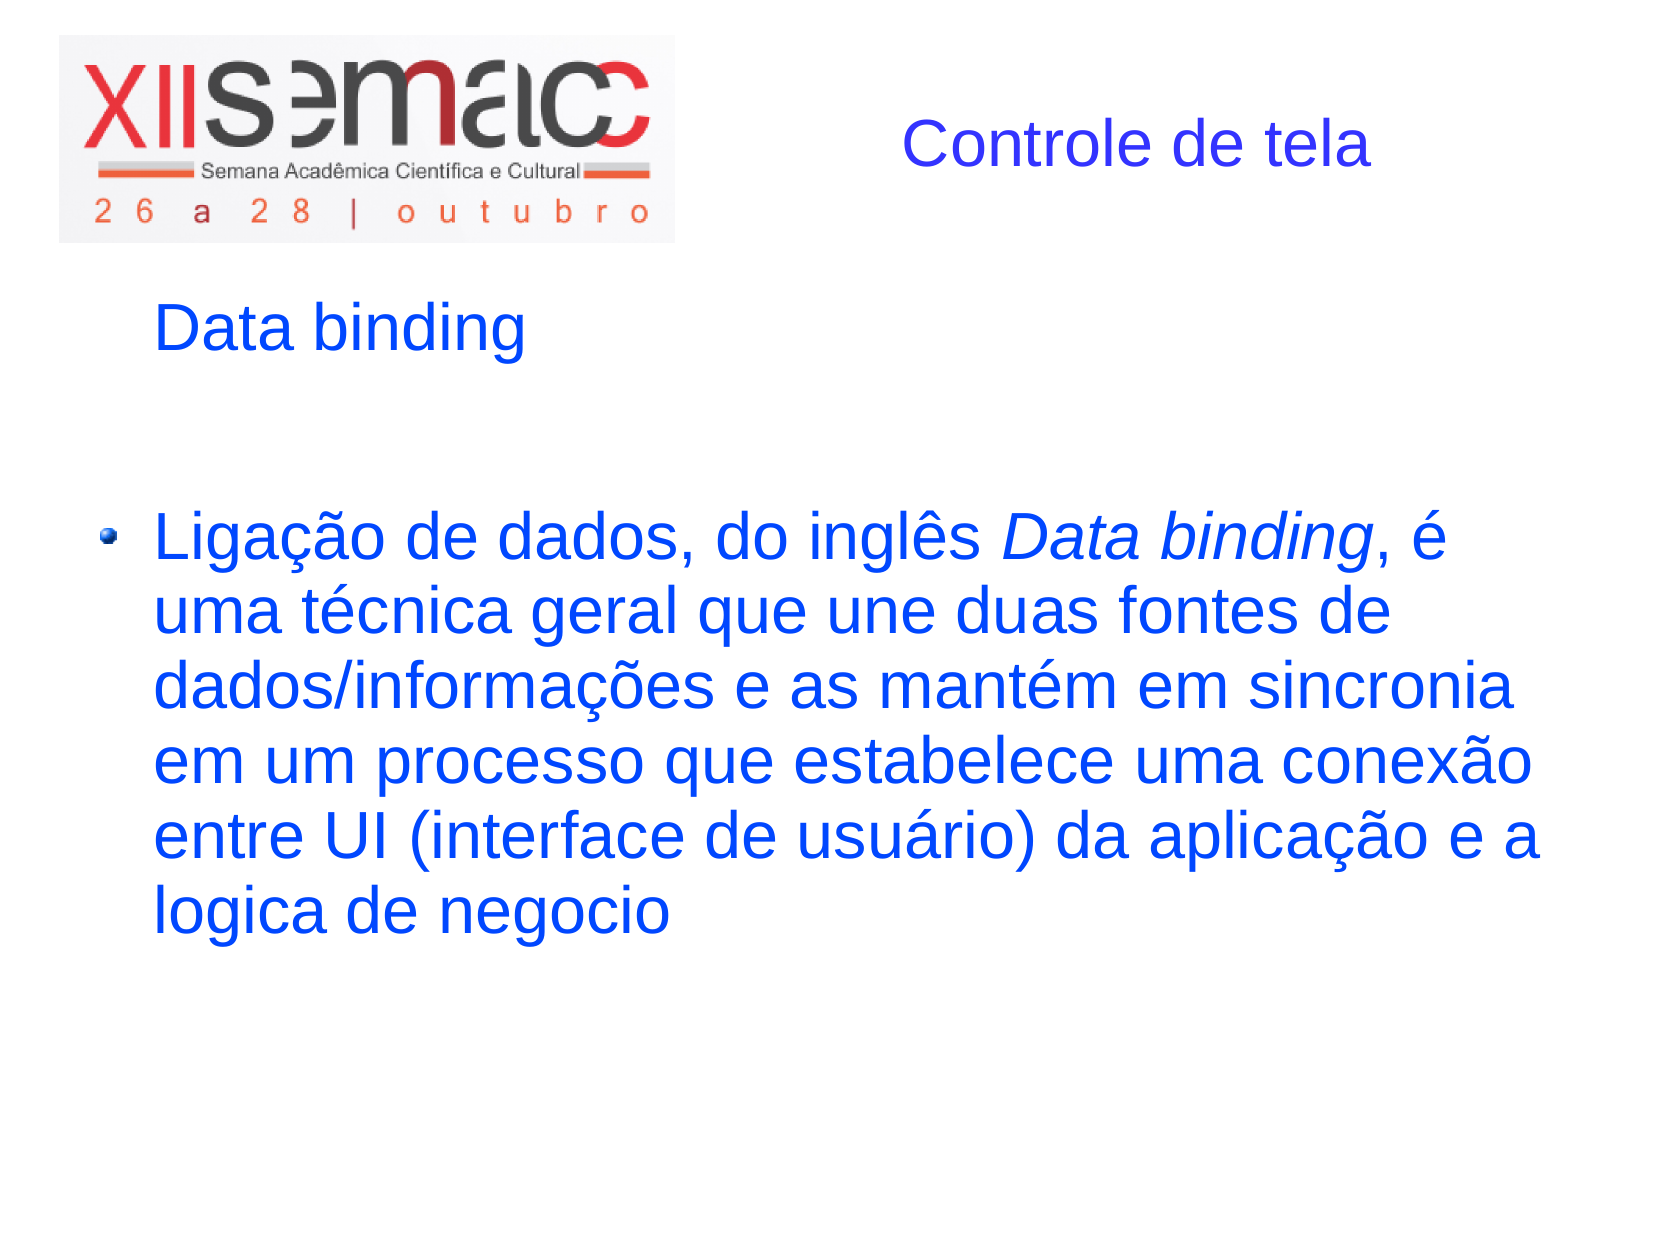

# Controle de tela
Data binding
Ligação de dados, do inglês Data binding, é uma técnica geral que une duas fontes de dados/informações e as mantém em sincronia em um processo que estabelece uma conexão entre UI (interface de usuário) da aplicação e a logica de negocio